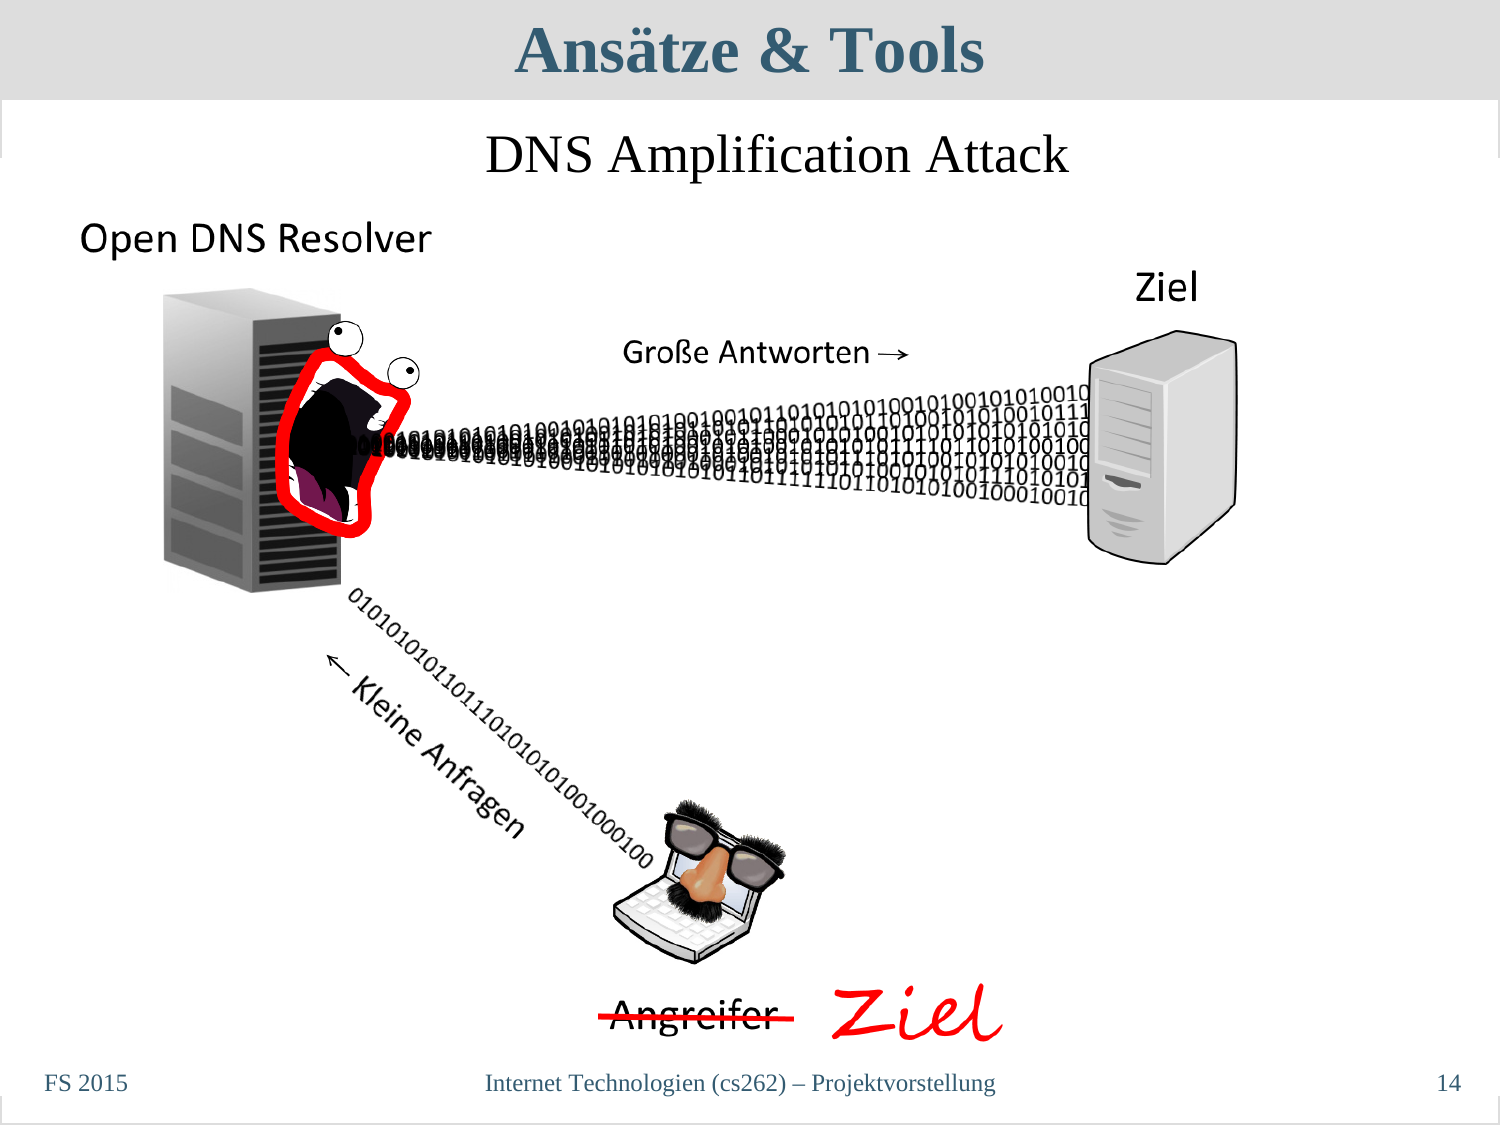

Ansätze & Tools
# DNS Amplification Attack
FS 2015
Internet Technologien (cs262) – Projektvorstellung